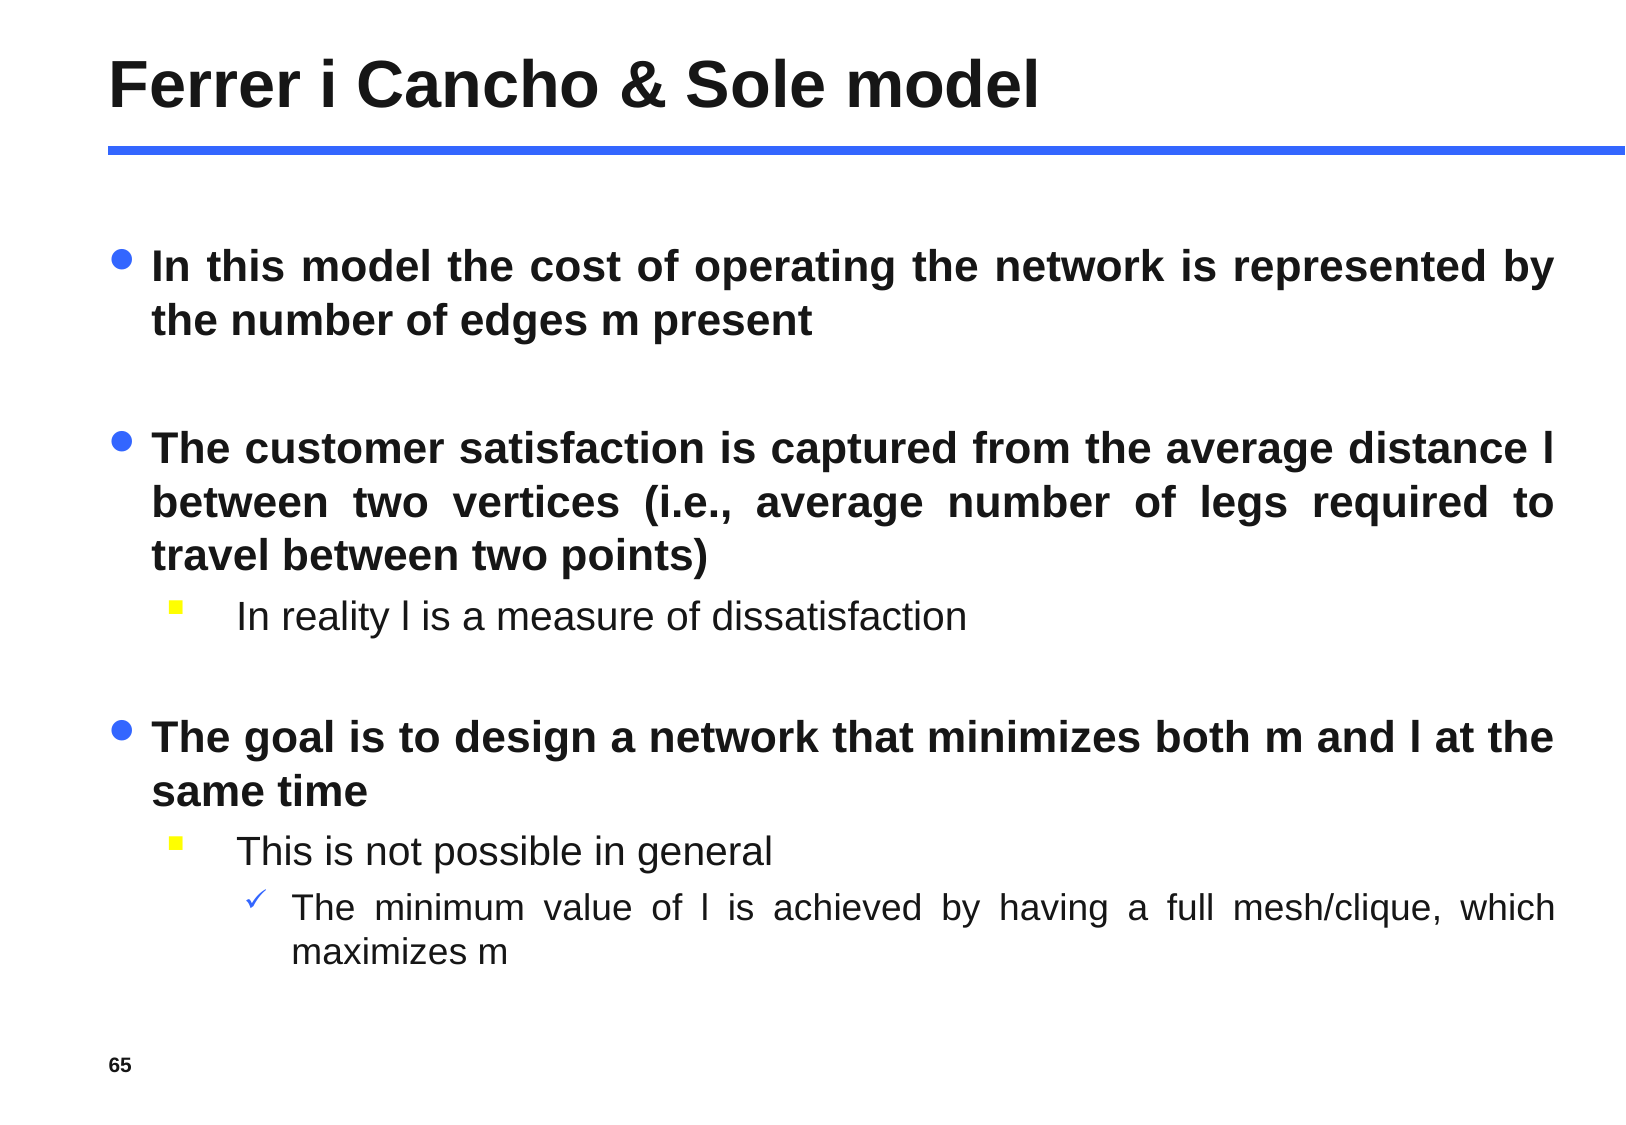

# Ferrer i Cancho & Sole model
In this model the cost of operating the network is represented by the number of edges m present
The customer satisfaction is captured from the average distance l between two vertices (i.e., average number of legs required to travel between two points)
In reality l is a measure of dissatisfaction
The goal is to design a network that minimizes both m and l at the same time
This is not possible in general
The minimum value of l is achieved by having a full mesh/clique, which maximizes m